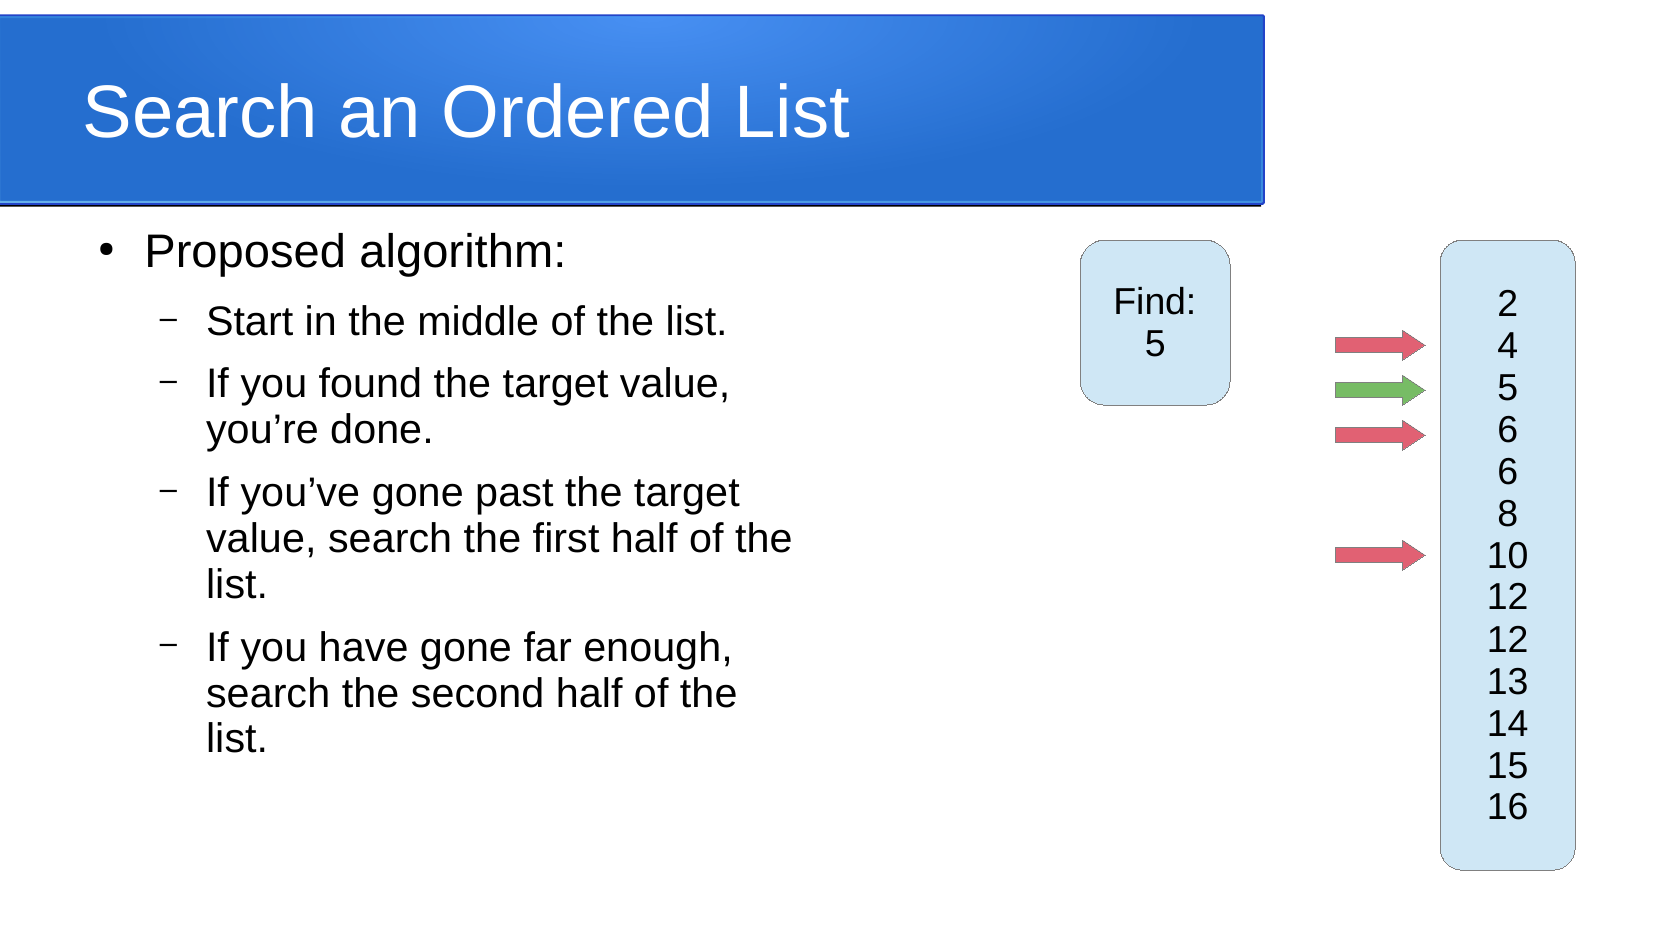

# Search an Ordered List
Proposed algorithm:
Start in the middle of the list.
If you found the target value, you’re done.
If you’ve gone past the target value, search the first half of the list.
If you have gone far enough, search the second half of the list.
Find:
5
2
4
5
6
6
8
10
12
12
13
14
15
16